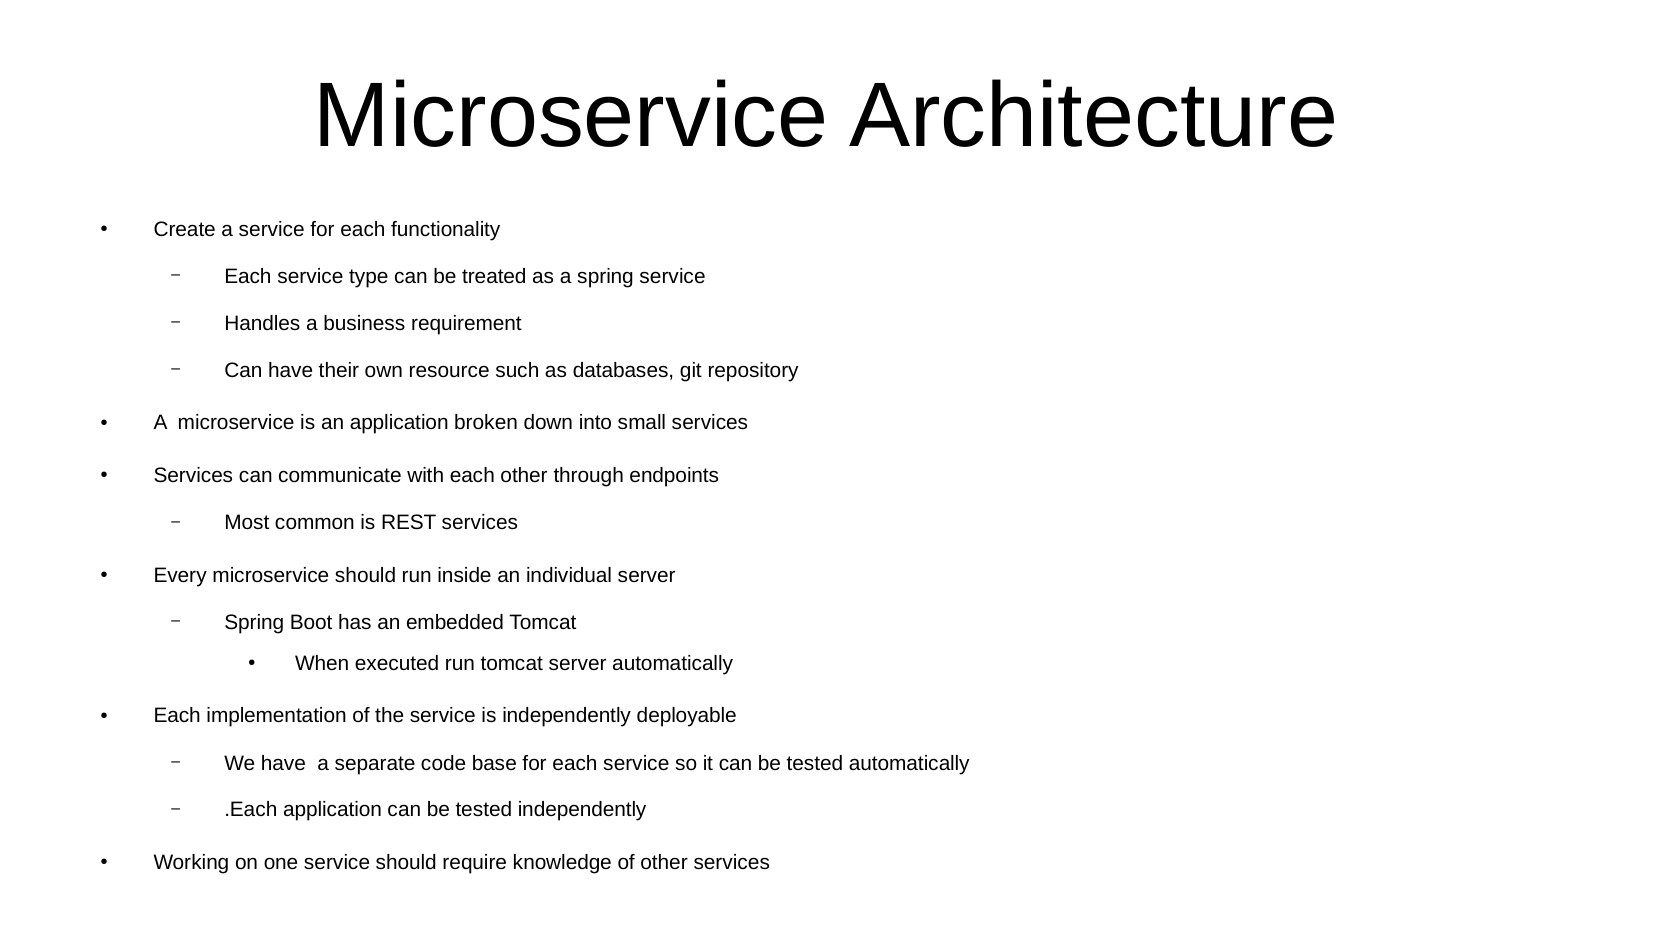

# Microservice Architecture
Create a service for each functionality
Each service type can be treated as a spring service
Handles a business requirement
Can have their own resource such as databases, git repository
A microservice is an application broken down into small services
Services can communicate with each other through endpoints
Most common is REST services
Every microservice should run inside an individual server
Spring Boot has an embedded Tomcat
When executed run tomcat server automatically
Each implementation of the service is independently deployable
We have a separate code base for each service so it can be tested automatically
.Each application can be tested independently
Working on one service should require knowledge of other services